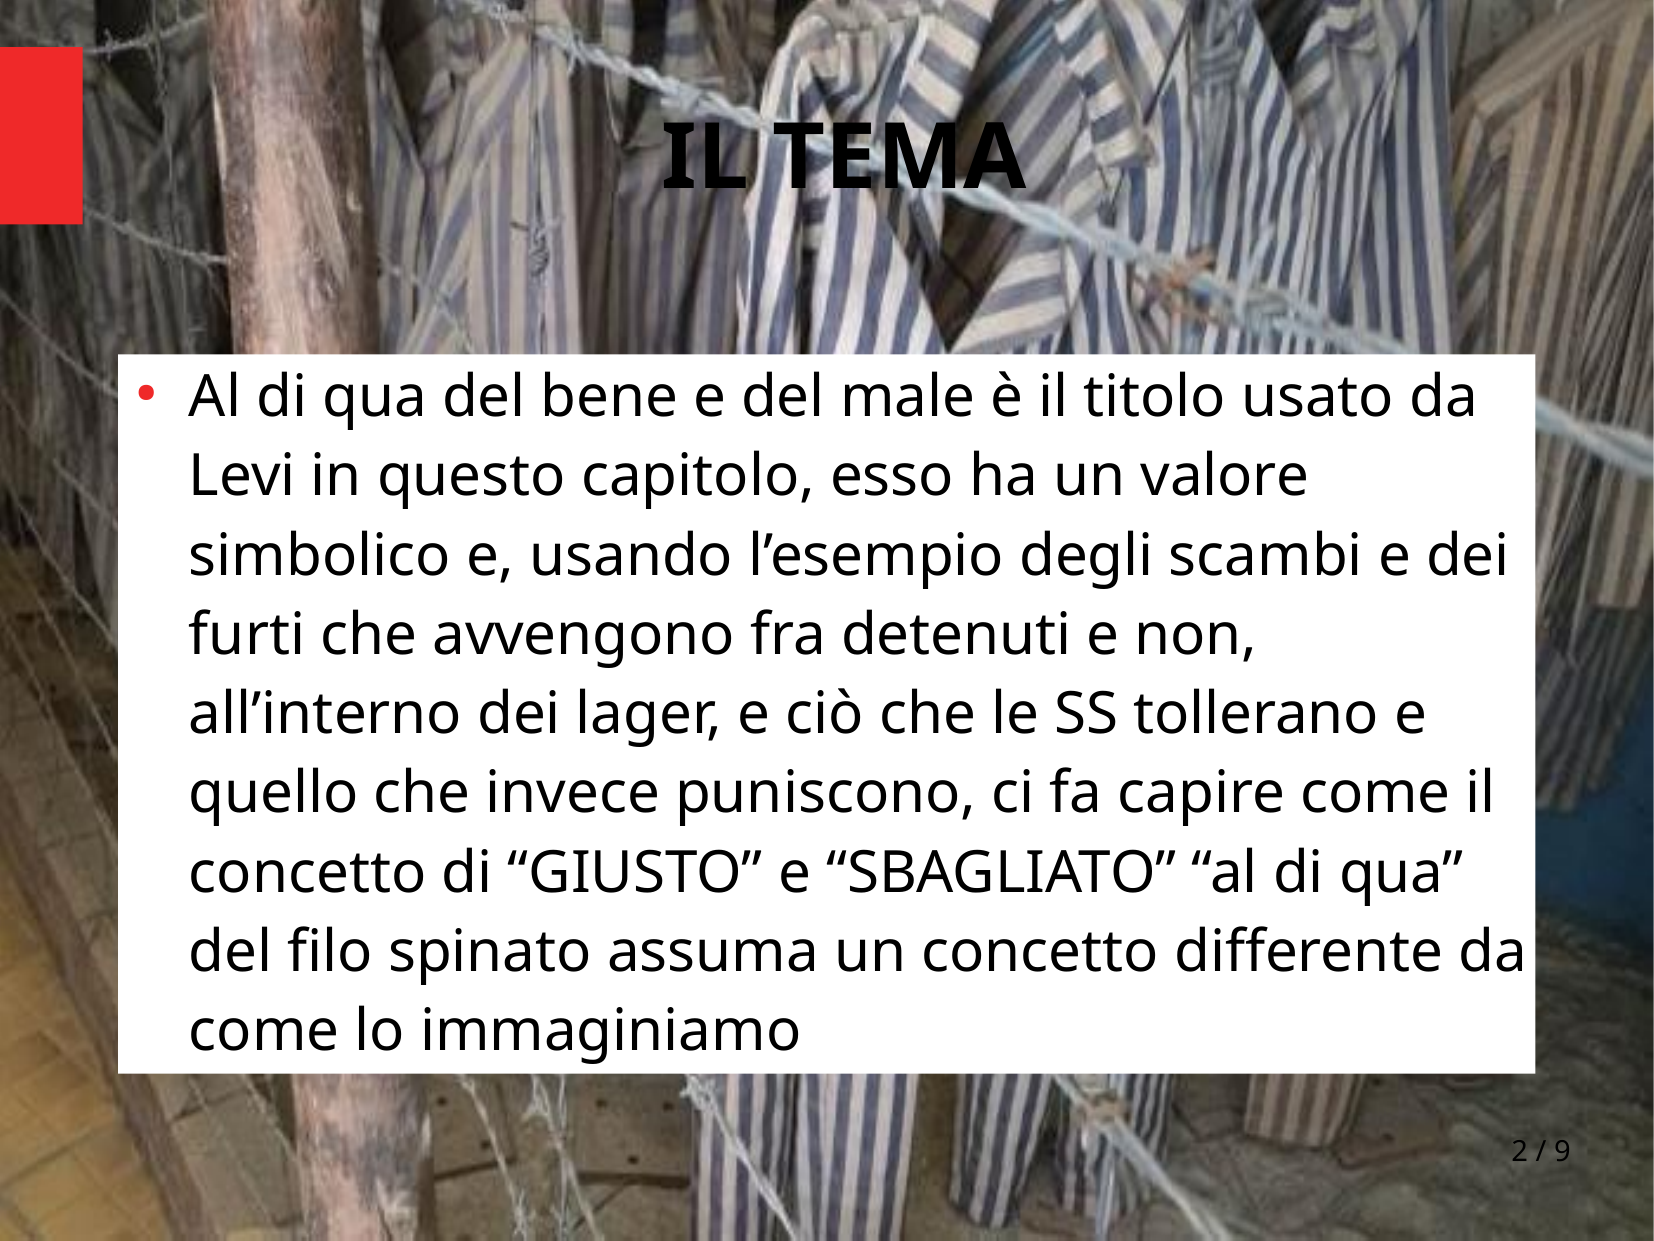

# IL TEMA
Al di qua del bene e del male è il titolo usato da Levi in questo capitolo, esso ha un valore simbolico e, usando l’esempio degli scambi e dei furti che avvengono fra detenuti e non, all’interno dei lager, e ciò che le SS tollerano e quello che invece puniscono, ci fa capire come il concetto di “GIUSTO” e “SBAGLIATO” “al di qua” del filo spinato assuma un concetto differente da come lo immaginiamo
2